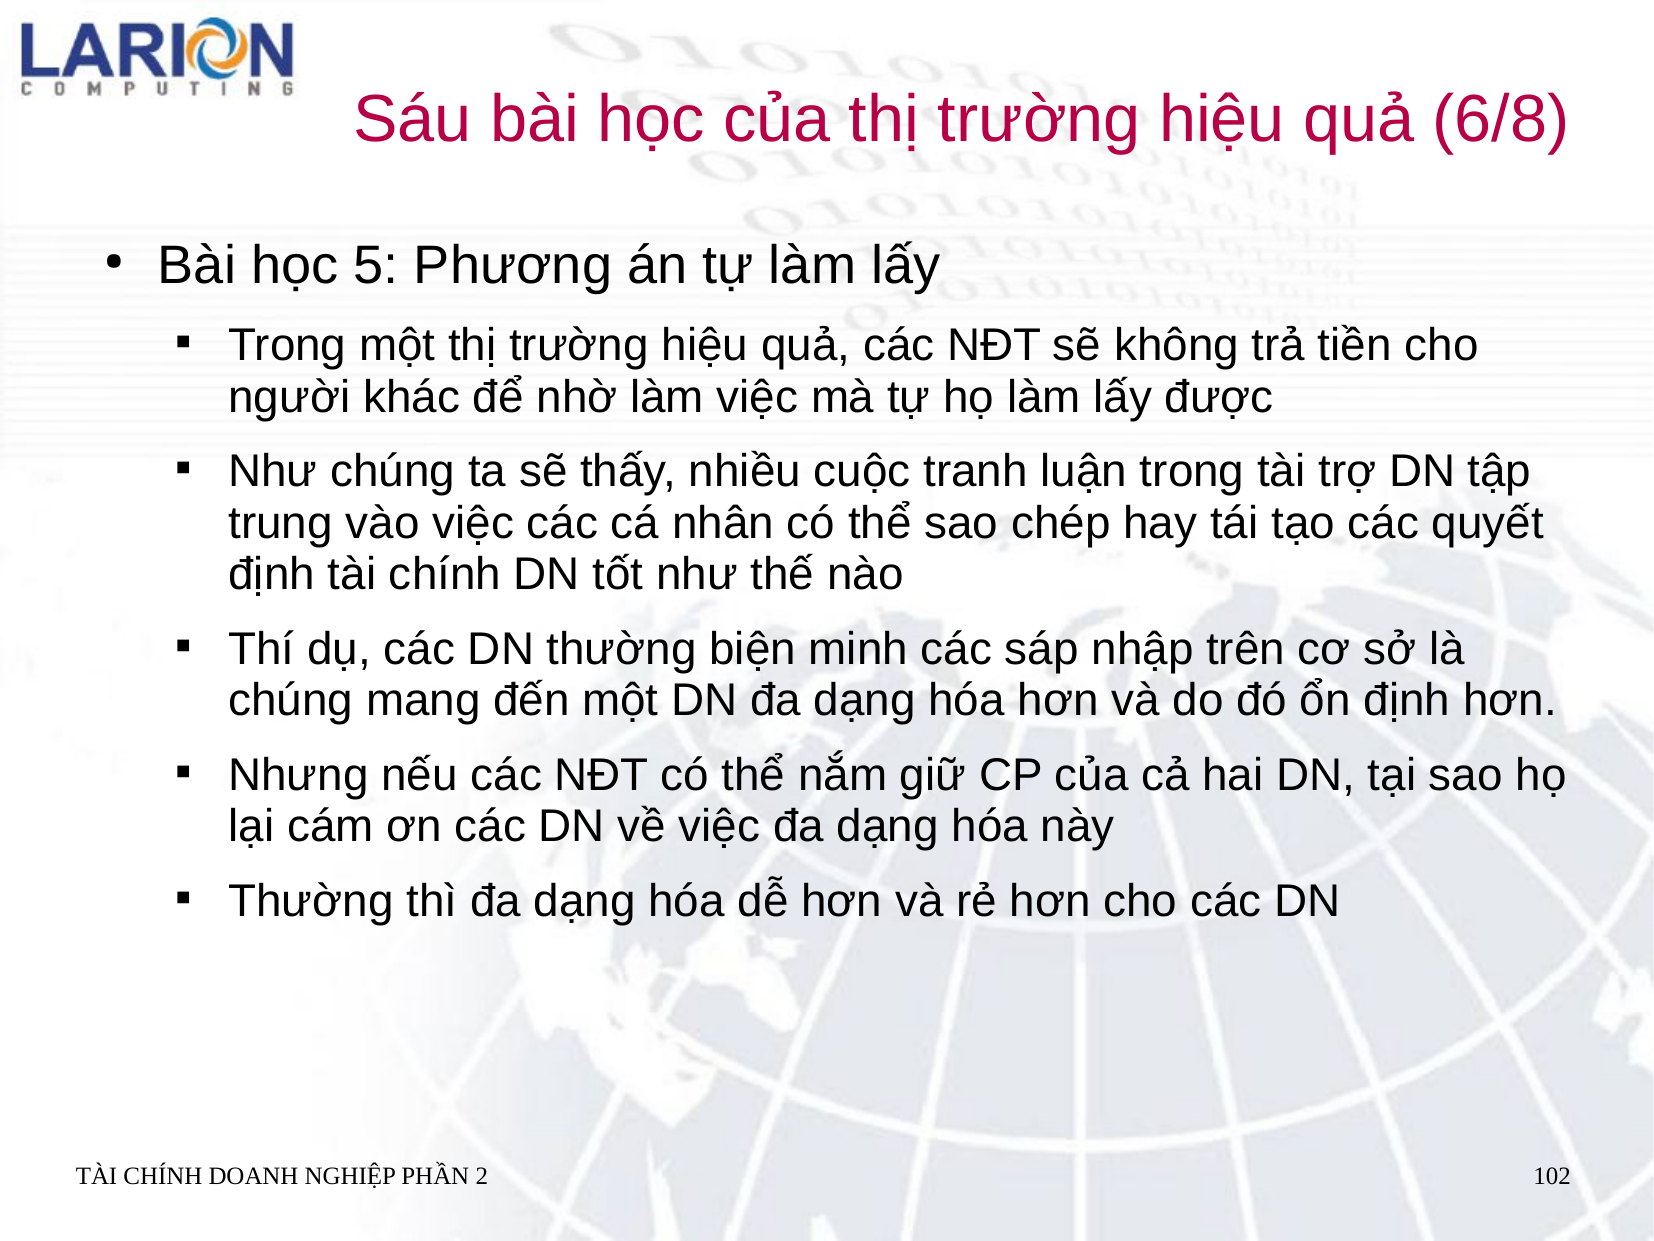

# Sáu bài học của thị trường hiệu quả (6/8)
Bài học 5: Phương án tự làm lấy
Trong một thị trường hiệu quả, các NĐT sẽ không trả tiền cho người khác để nhờ làm việc mà tự họ làm lấy được
Như chúng ta sẽ thấy, nhiều cuộc tranh luận trong tài trợ DN tập trung vào việc các cá nhân có thể sao chép hay tái tạo các quyết định tài chính DN tốt như thế nào
Thí dụ, các DN thường biện minh các sáp nhập trên cơ sở là chúng mang đến một DN đa dạng hóa hơn và do đó ổn định hơn.
Nhưng nếu các NĐT có thể nắm giữ CP của cả hai DN, tại sao họ lại cám ơn các DN về việc đa dạng hóa này
Thường thì đa dạng hóa dễ hơn và rẻ hơn cho các DN
TÀI CHÍNH DOANH NGHIỆP PHẦN 2
102